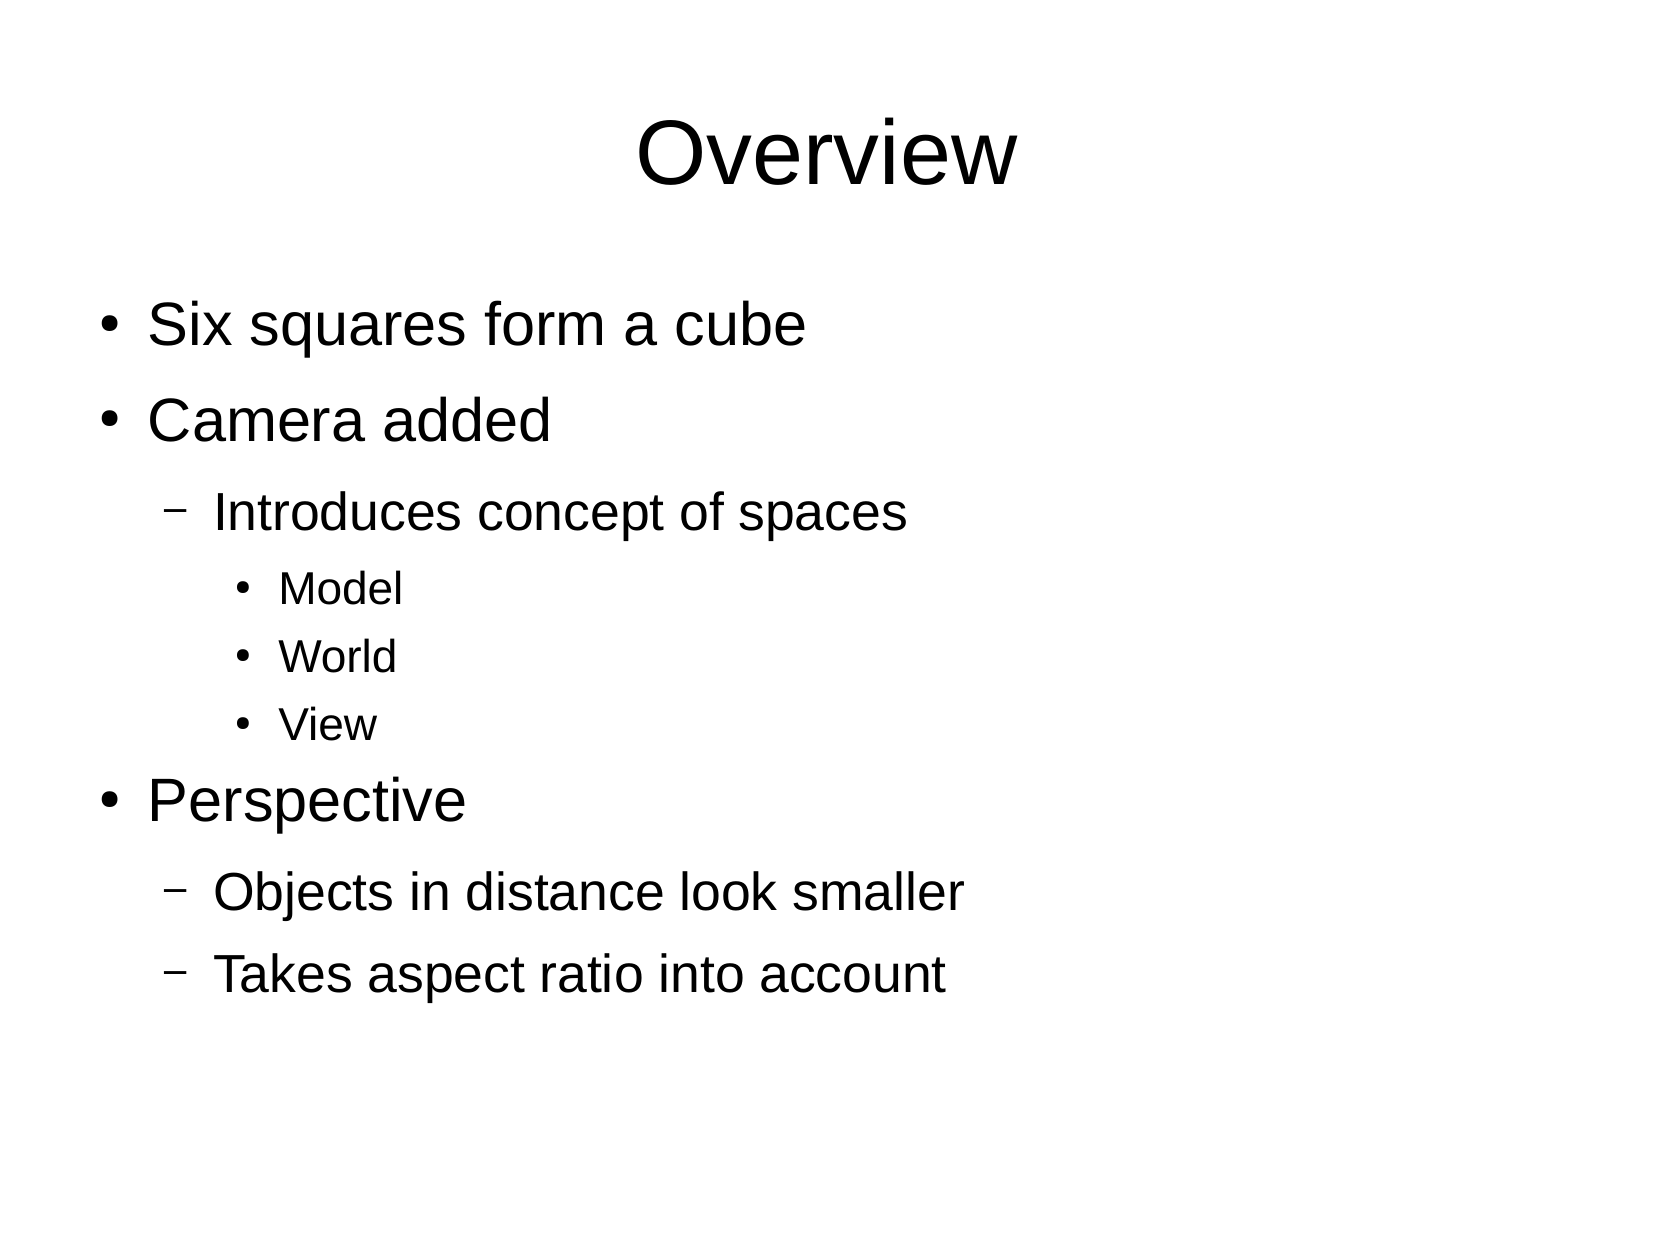

# Overview
Six squares form a cube
Camera added
Introduces concept of spaces
Model
World
View
Perspective
Objects in distance look smaller
Takes aspect ratio into account